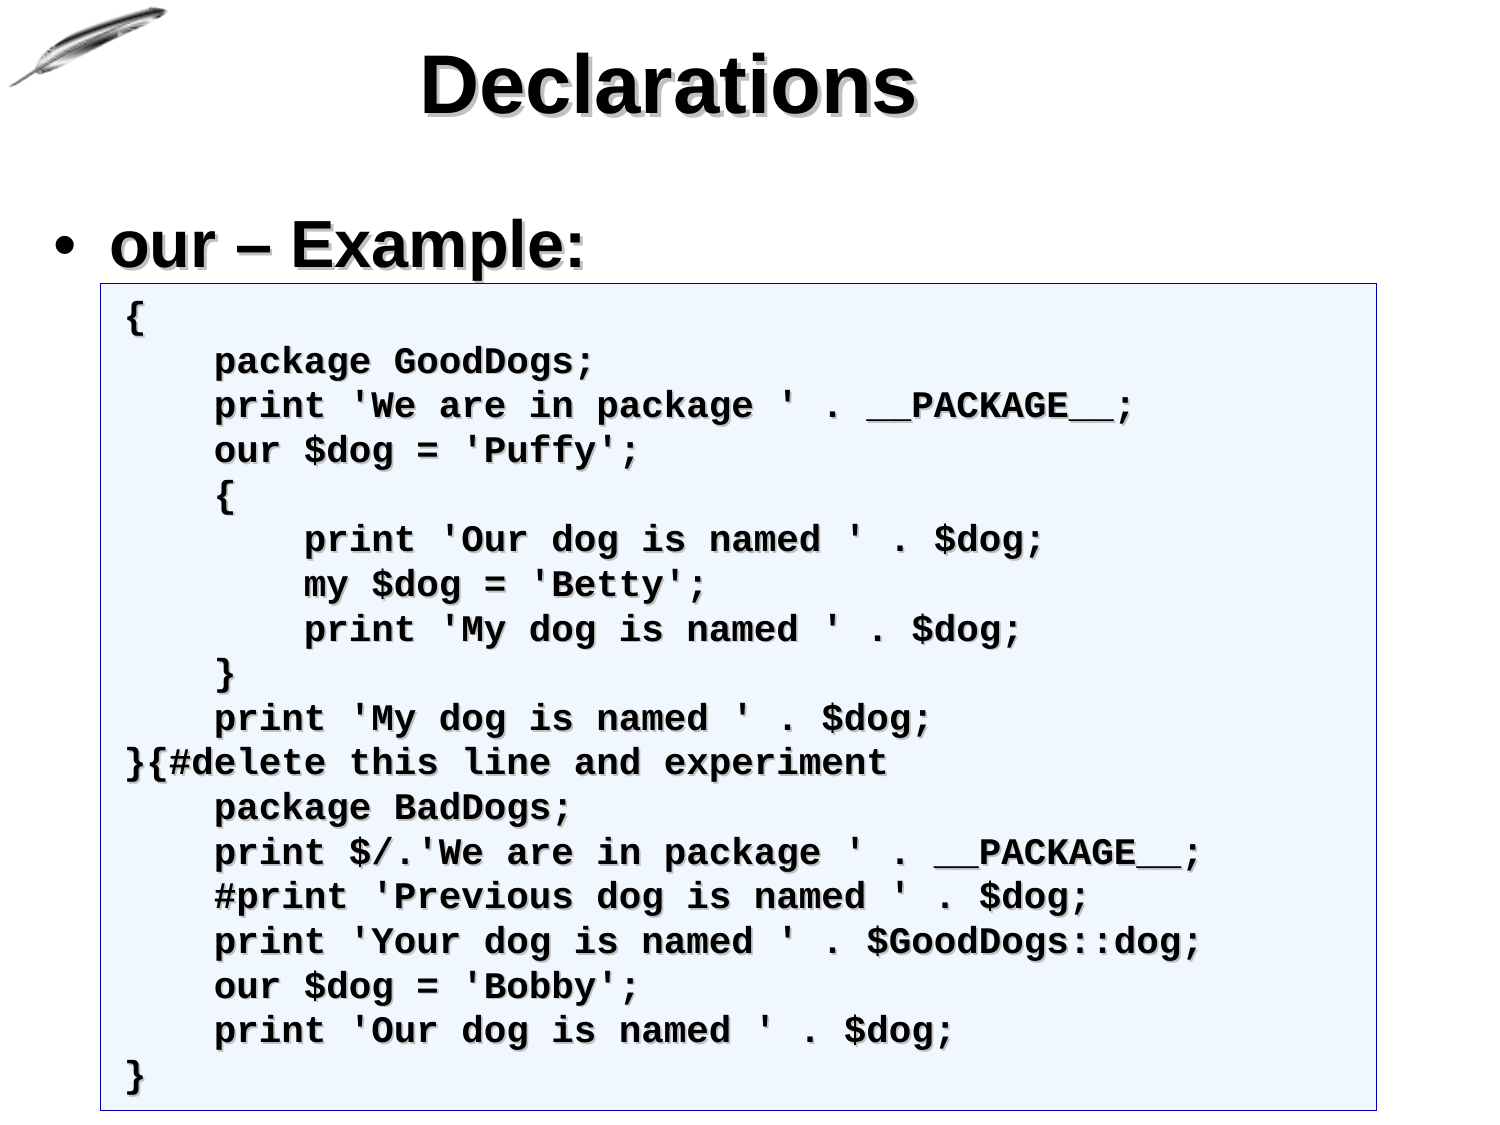

# Declarations
our – Example:
{
 package GoodDogs;
 print 'We are in package ' . __PACKAGE__;
 our $dog = 'Puffy';
 {
 print 'Our dog is named ' . $dog;
 my $dog = 'Betty';
 print 'My dog is named ' . $dog;
 }
 print 'My dog is named ' . $dog;
}{#delete this line and experiment
 package BadDogs;
 print $/.'We are in package ' . __PACKAGE__;
 #print 'Previous dog is named ' . $dog;
 print 'Your dog is named ' . $GoodDogs::dog;
 our $dog = 'Bobby';
 print 'Our dog is named ' . $dog;
}